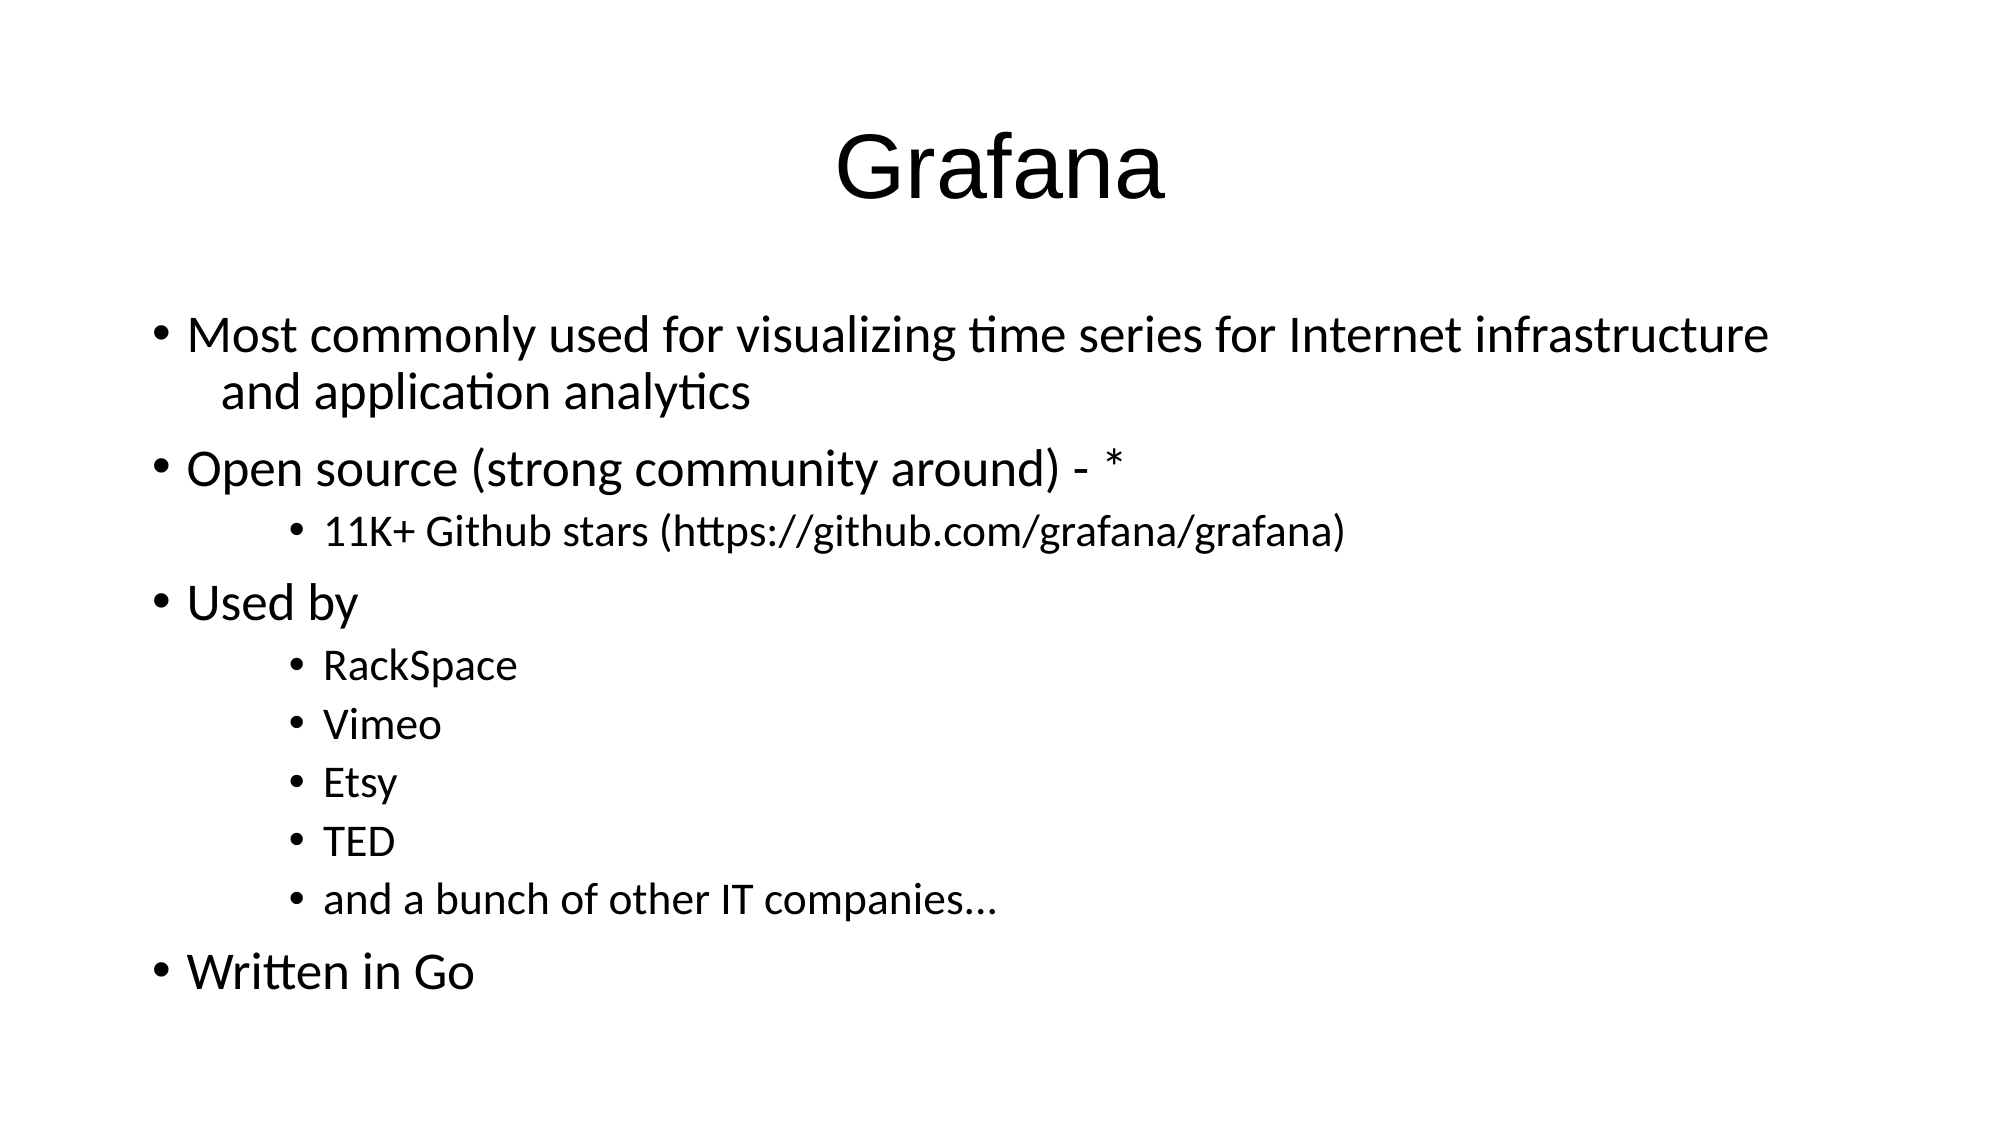

# Grafana
Most commonly used for visualizing time series for Internet infrastructure and application analytics
Open source (strong community around) - *
11K+ Github stars (https://github.com/grafana/grafana)
Used by
RackSpace
Vimeo
Etsy
TED
and a bunch of other IT companies...
Written in Go